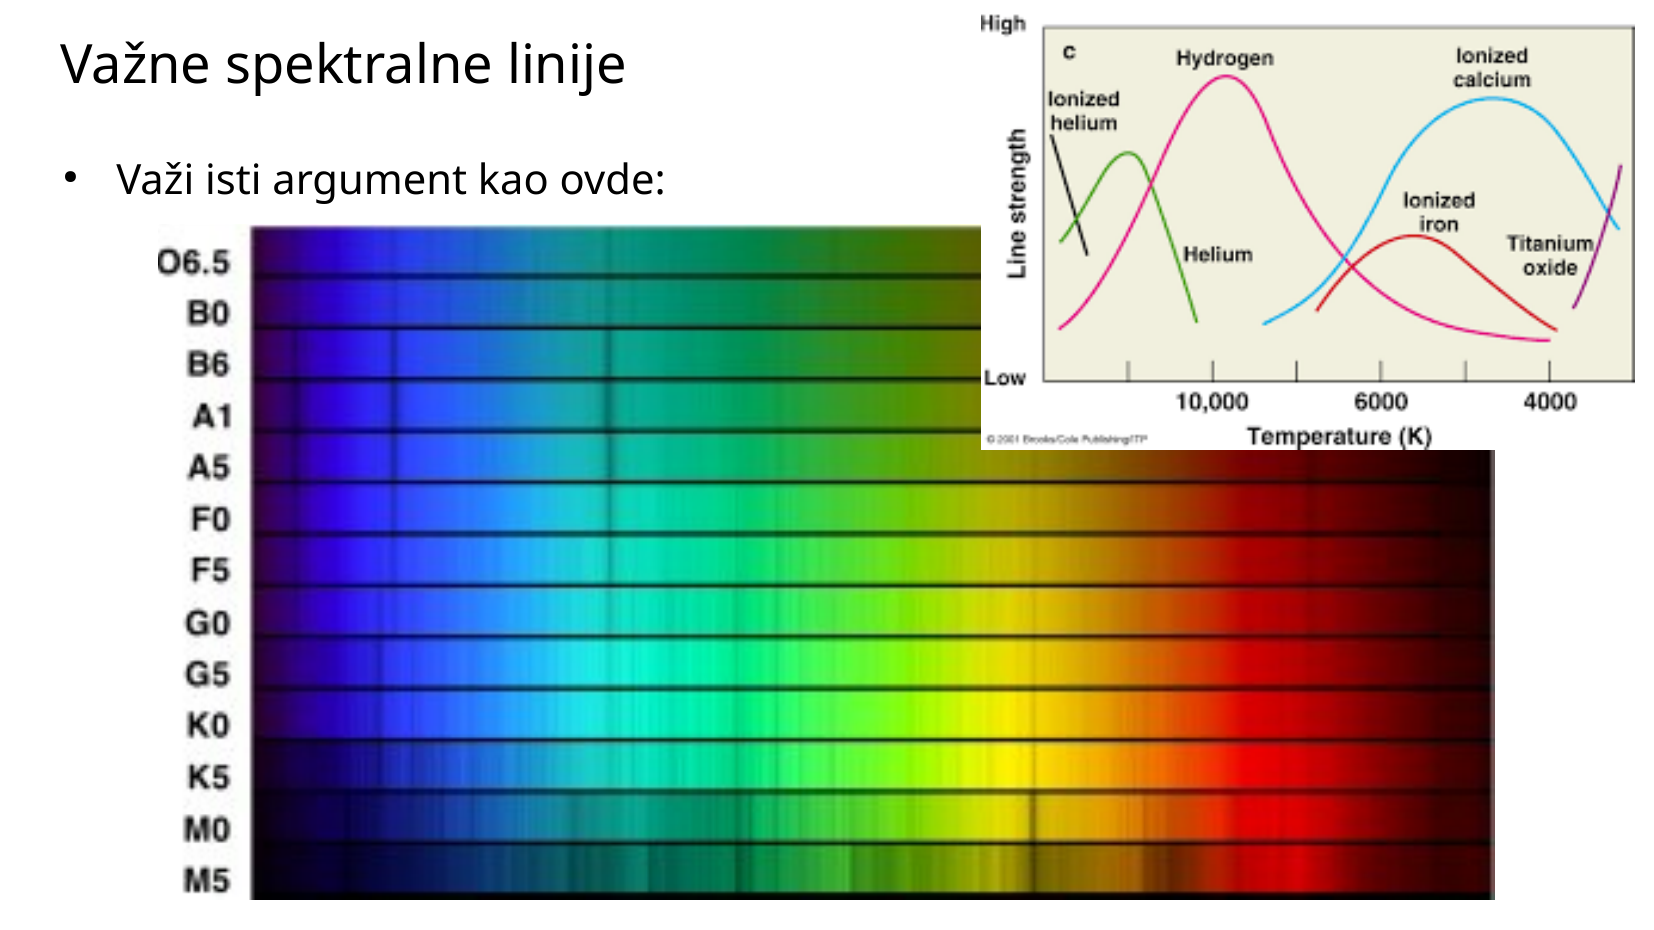

# Važne spektralne linije
Važi isti argument kao ovde: